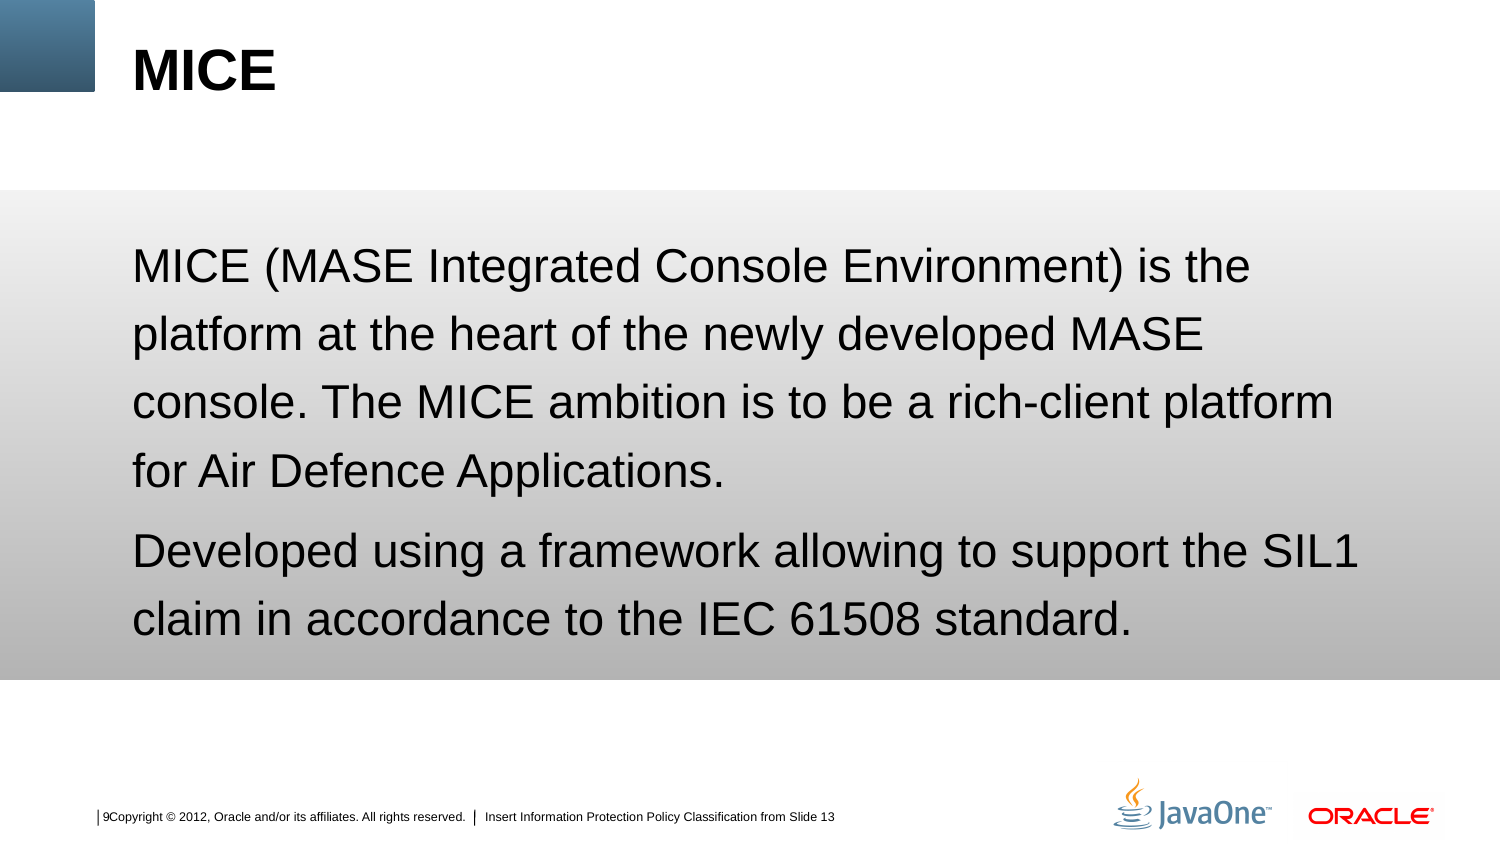

# MICE
MICE (MASE Integrated Console Environment) is the platform at the heart of the newly developed MASE console. The MICE ambition is to be a rich-client platform for Air Defence Applications.
Developed using a framework allowing to support the SIL1 claim in accordance to the IEC 61508 standard.